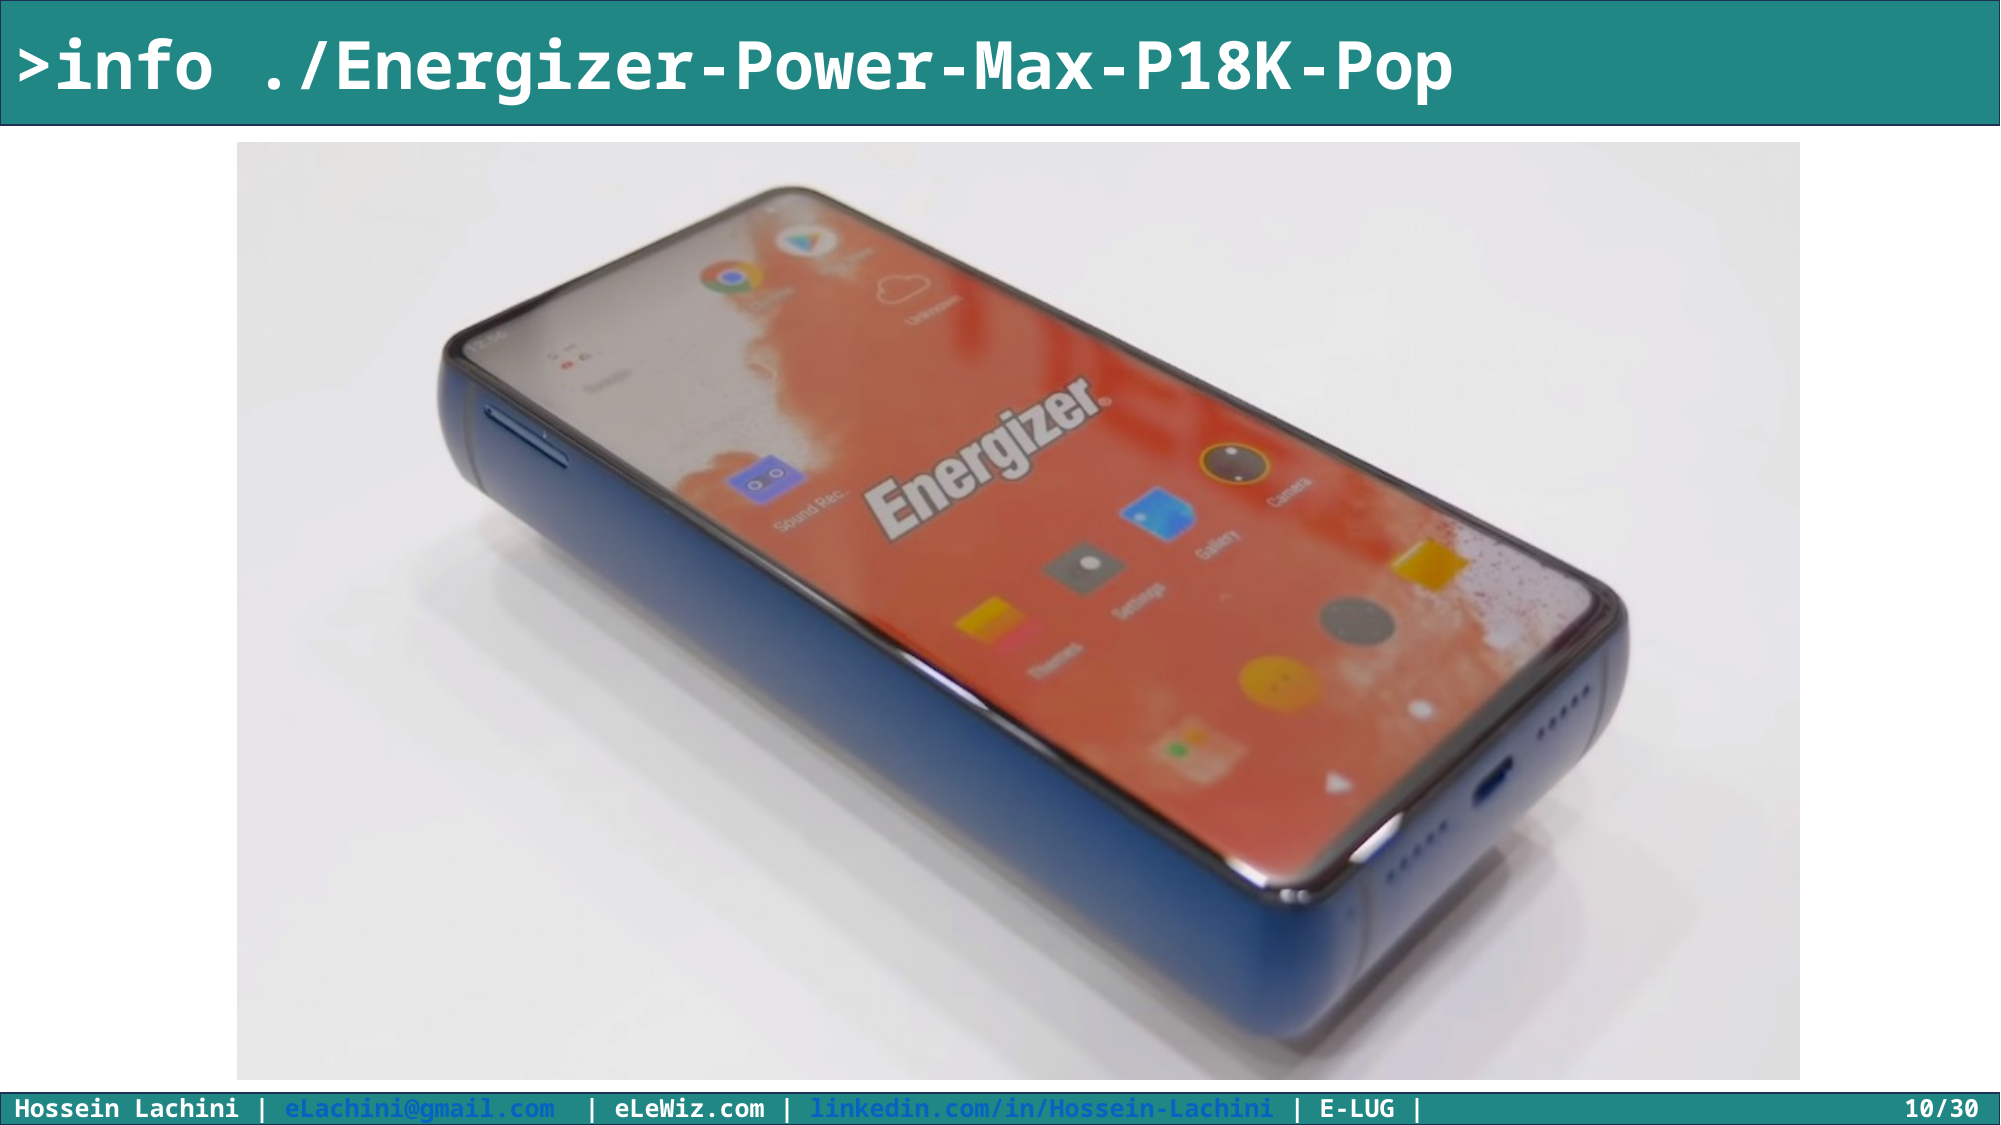

>info ./Energizer-Power-Max-P18K-Pop
Hossein Lachini | eLachini@gmail.com | eLeWiz.com | linkedin.com/in/Hossein-Lachini | E-LUG | 10/30